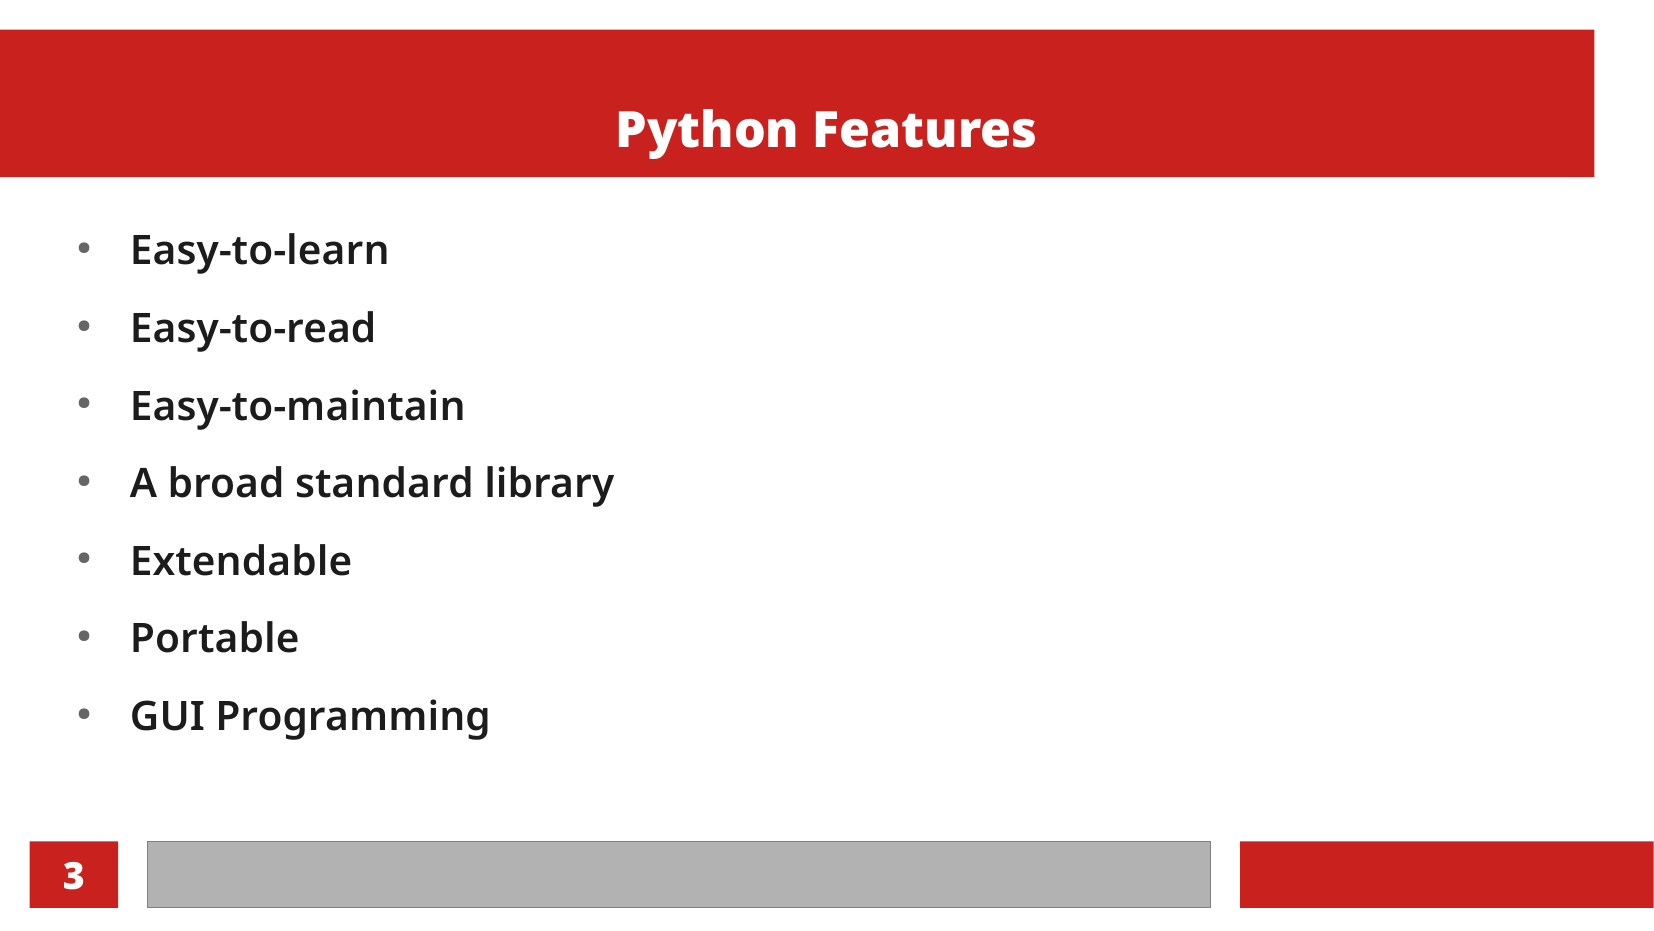

# Python Features
Easy-to-learn
Easy-to-read
Easy-to-maintain
A broad standard library
Extendable
Portable
GUI Programming
3